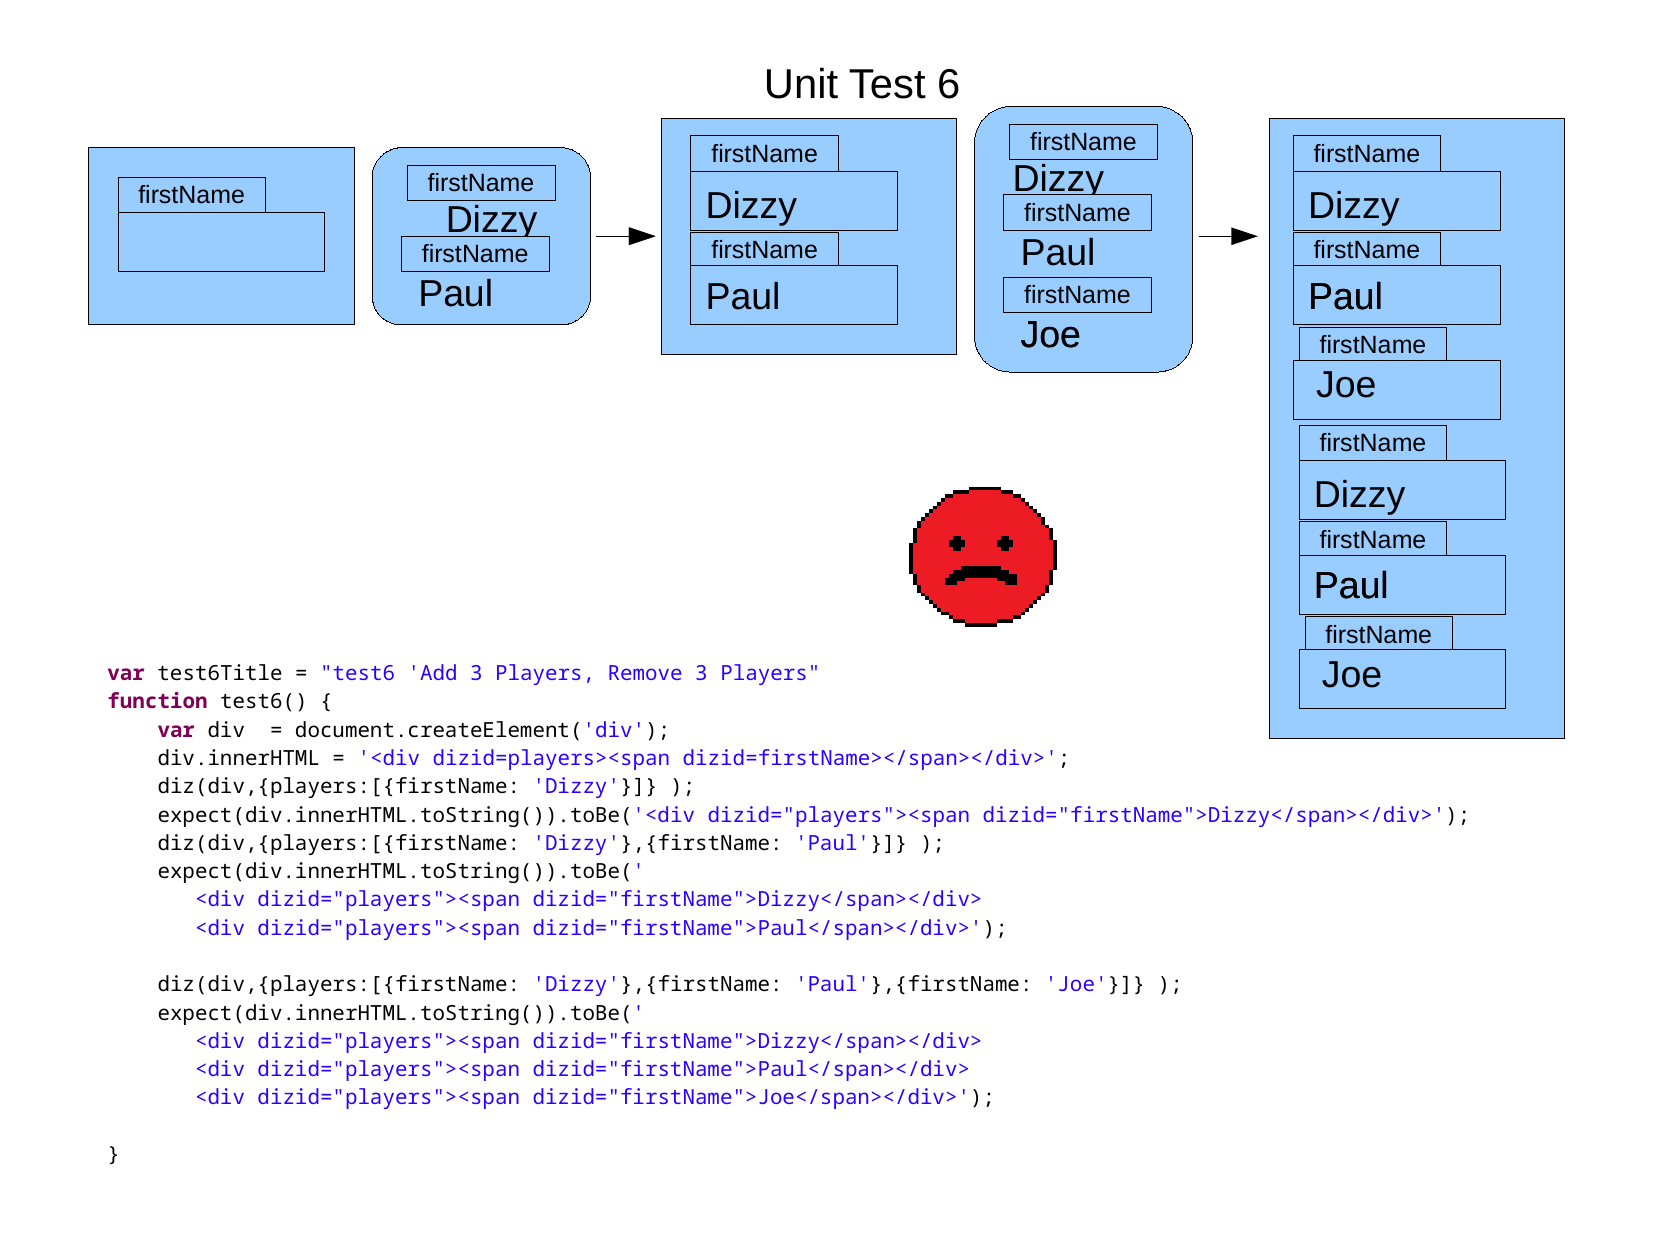

# Unit Test 6
firstName
firstName
firstName
firstName
Dizzy
firstName
firstName
firstName
Dizzy
Dizzy
Dizzy
Dizzy
Dizzy
firstName
Paul
firstName
firstName
firstName
firstName
firstName
Paul
Paul
Paul
Paul
Paul
Paul
firstName
firstName
Joe
Joe
firstName
Joe
firstName
Dizzy
firstName
Paul
Paul
firstName
Joe
var test6Title = "test6 'Add 3 Players, Remove 3 Players"
function test6() {
 var div = document.createElement('div');
 div.innerHTML = '<div dizid=players><span dizid=firstName></span></div>';
 diz(div,{players:[{firstName: 'Dizzy'}]} );
 expect(div.innerHTML.toString()).toBe('<div dizid="players"><span dizid="firstName">Dizzy</span></div>');
 diz(div,{players:[{firstName: 'Dizzy'},{firstName: 'Paul'}]} );
 expect(div.innerHTML.toString()).toBe('
 <div dizid="players"><span dizid="firstName">Dizzy</span></div>
 <div dizid="players"><span dizid="firstName">Paul</span></div>');
 diz(div,{players:[{firstName: 'Dizzy'},{firstName: 'Paul'},{firstName: 'Joe'}]} );
 expect(div.innerHTML.toString()).toBe('
 <div dizid="players"><span dizid="firstName">Dizzy</span></div>
 <div dizid="players"><span dizid="firstName">Paul</span></div>
 <div dizid="players"><span dizid="firstName">Joe</span></div>');
}